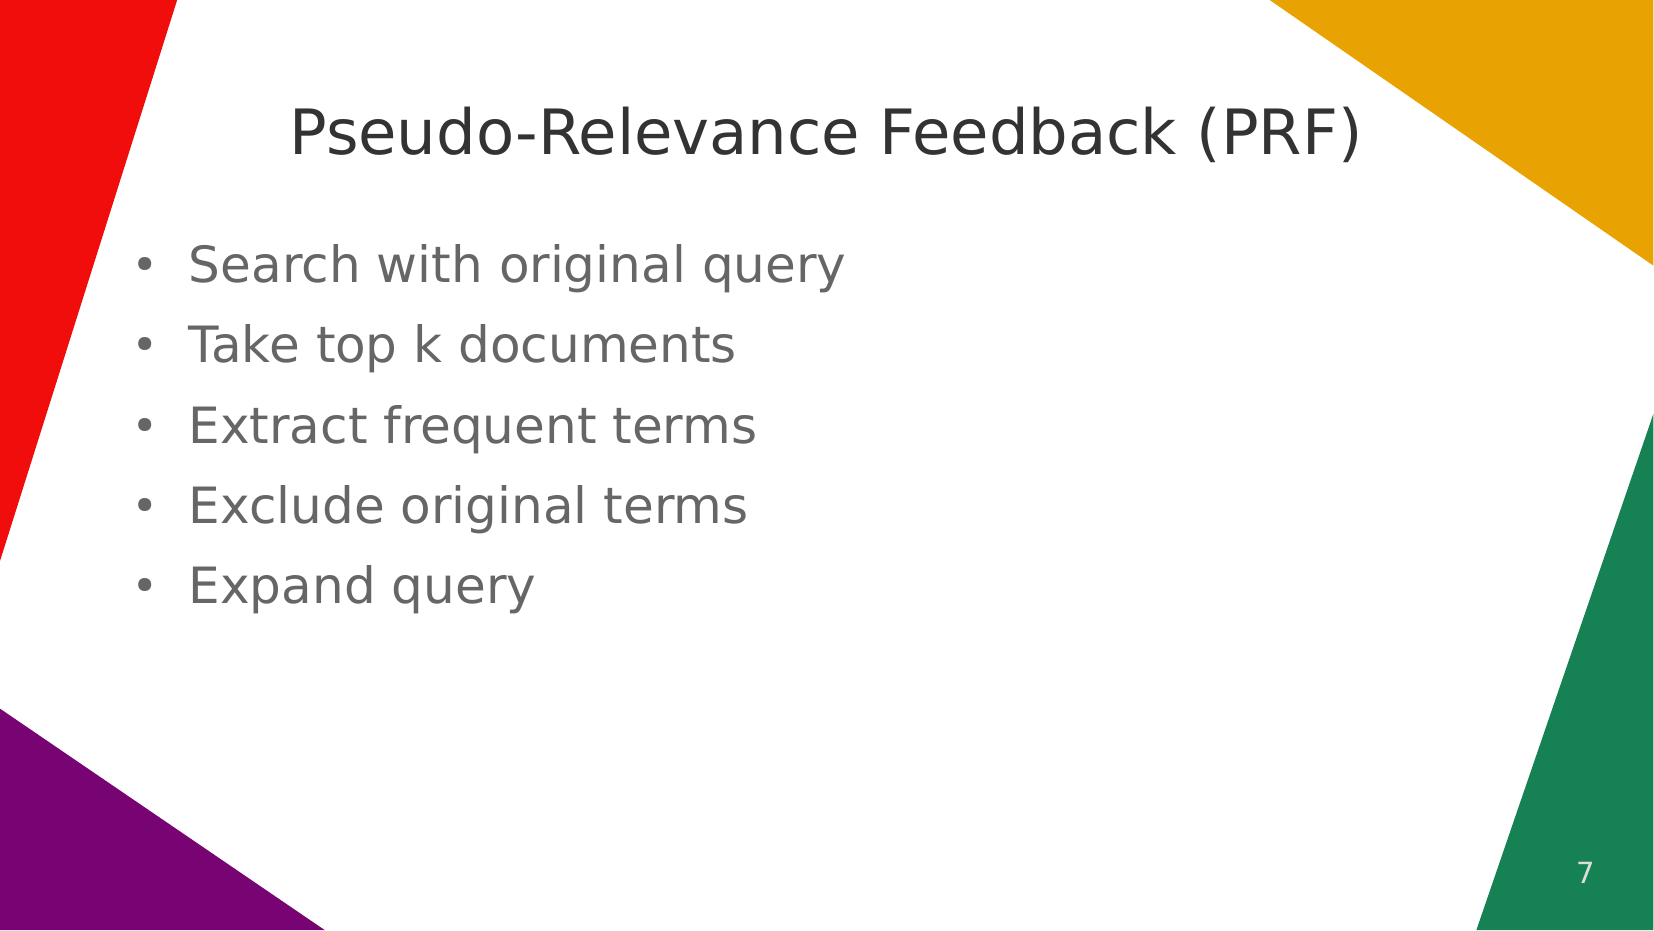

# Pseudo-Relevance Feedback (PRF)
Search with original query
Take top k documents
Extract frequent terms
Exclude original terms
Expand query
7